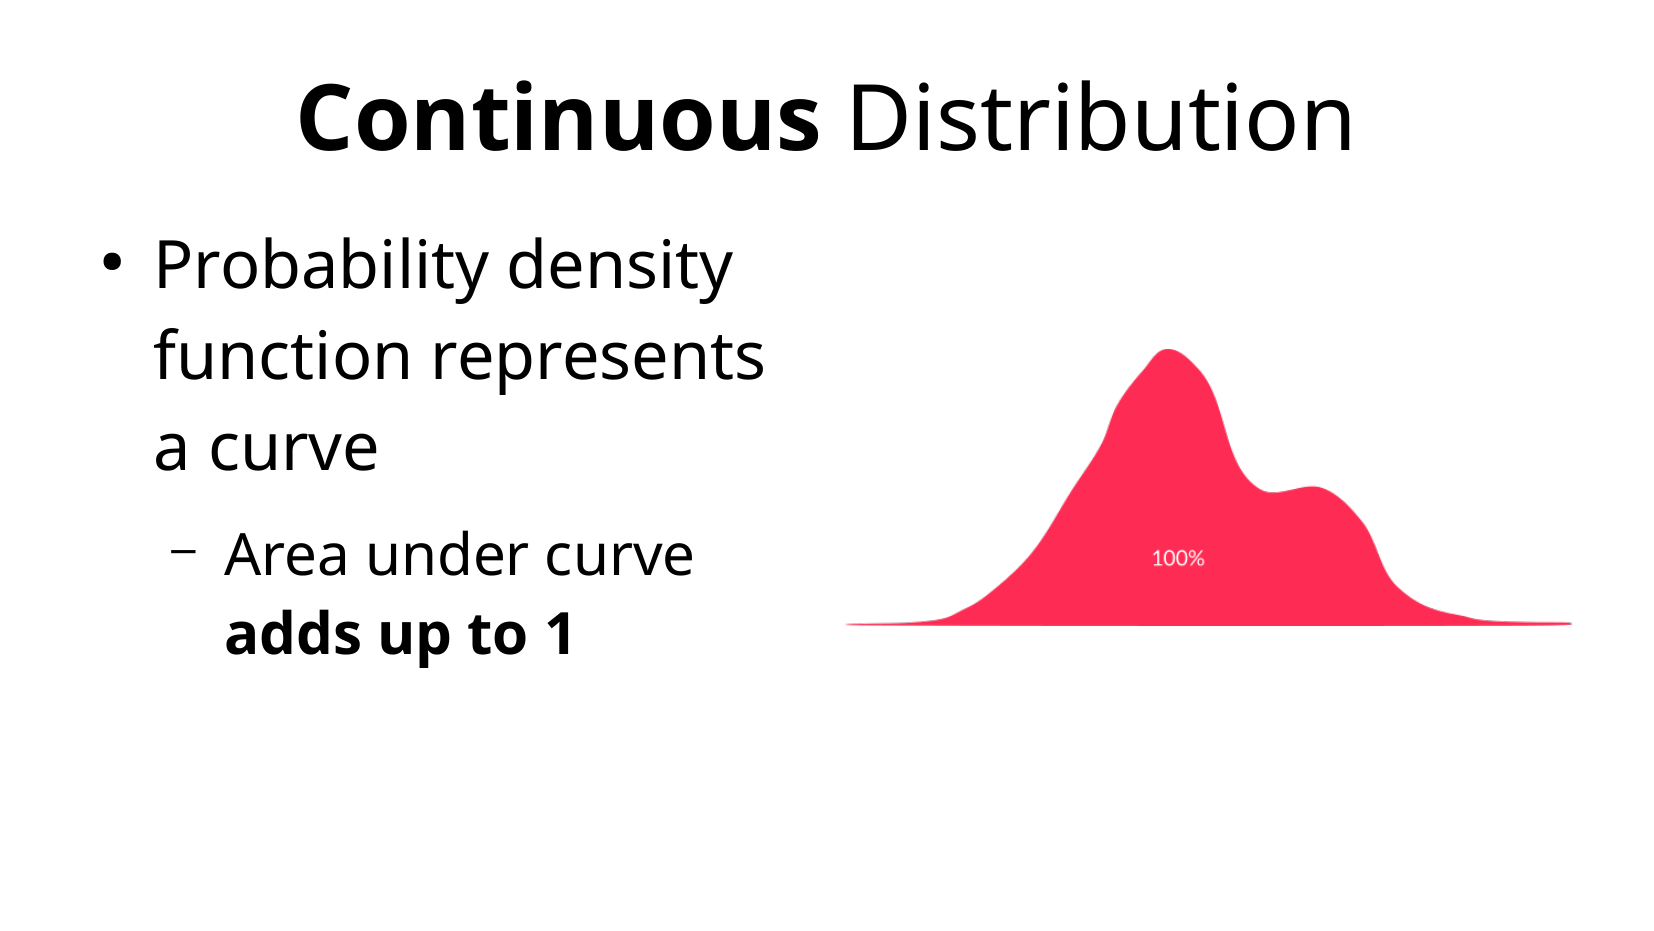

# Continuous Distribution
Probability density function represents a curve
Area under curve adds up to 1